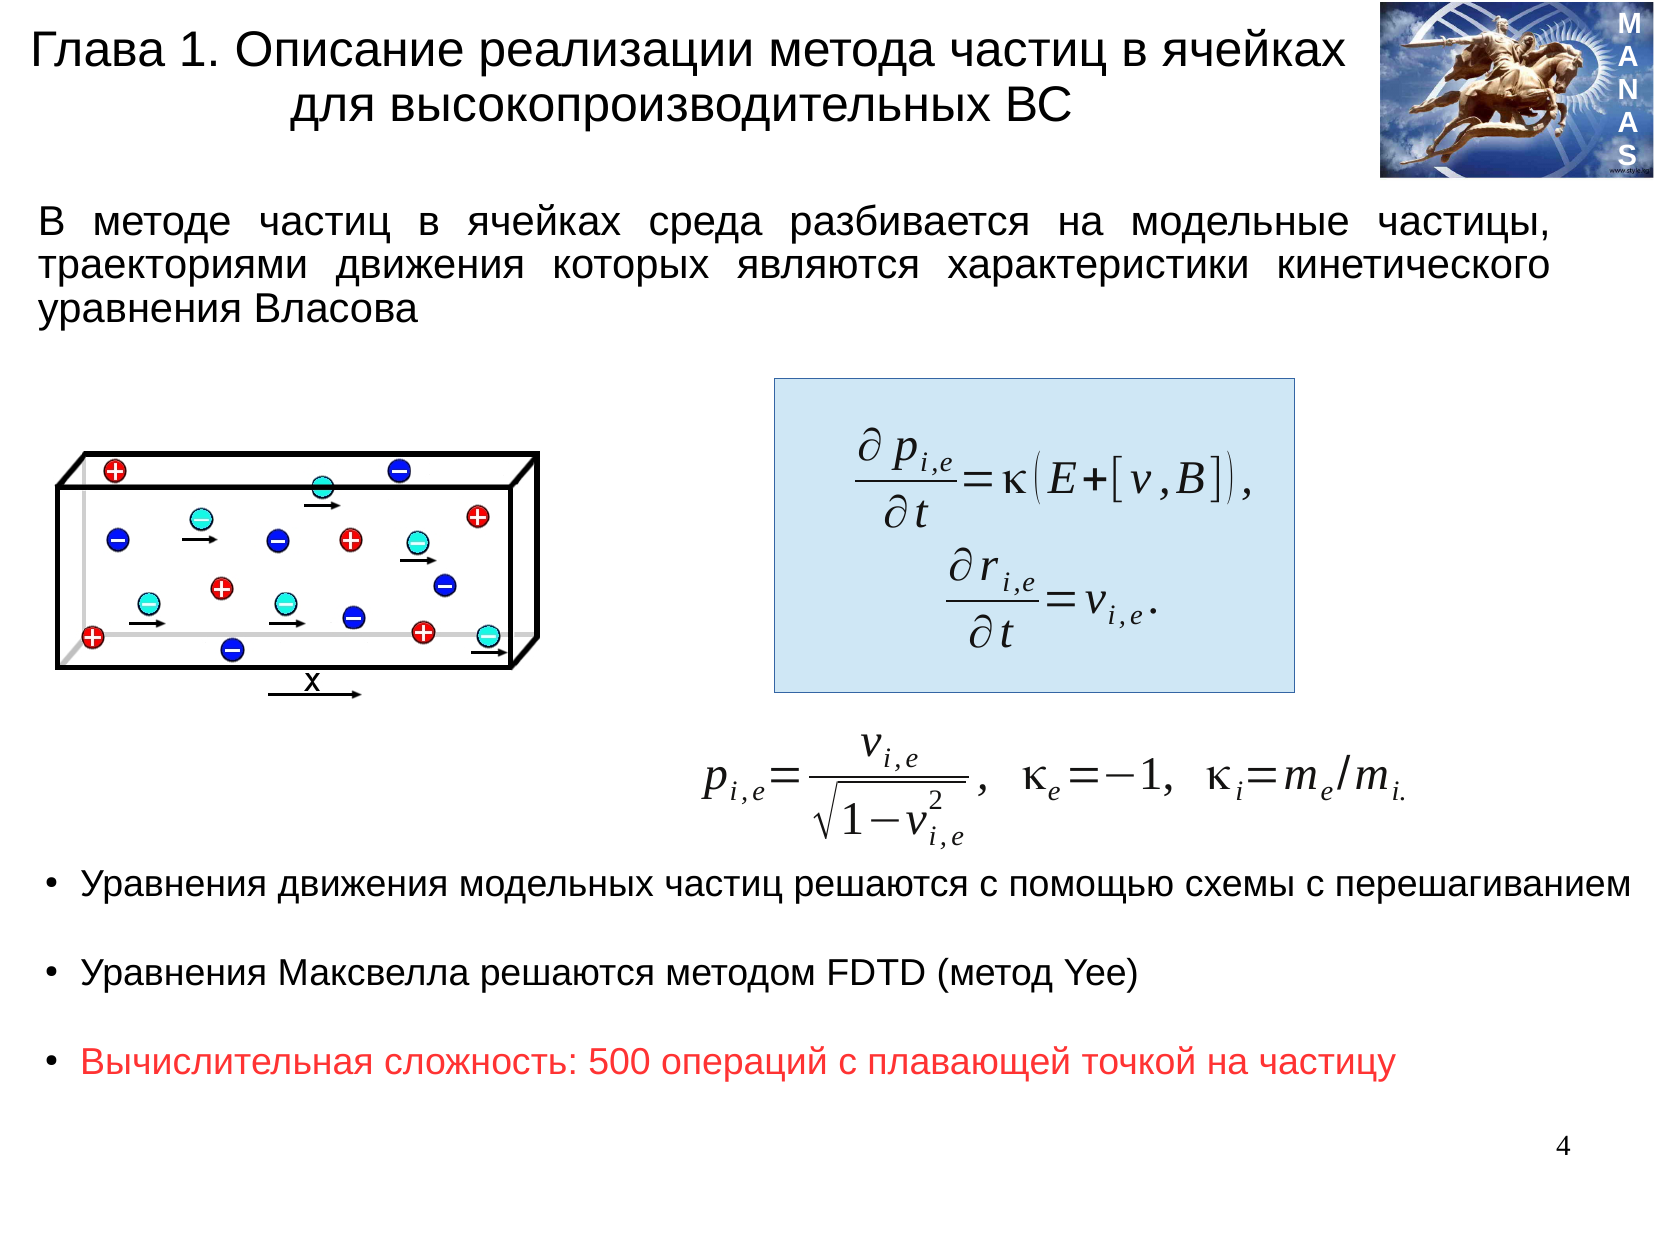

М
A
N
A
S
Глава 1. Описание реализации метода частиц в ячейках для высокопроизводительных ВС
# В методе частиц в ячейках среда разбивается на модельные частицы, траекториями движения которых являются характеристики кинетического уравнения Власова
Уравнения движения модельных частиц решаются с помощью схемы с перешагиванием
Уравнения Максвелла решаются методом FDTD (метод Yee)
Вычислительная сложность: 500 операций с плавающей точкой на частицу
4